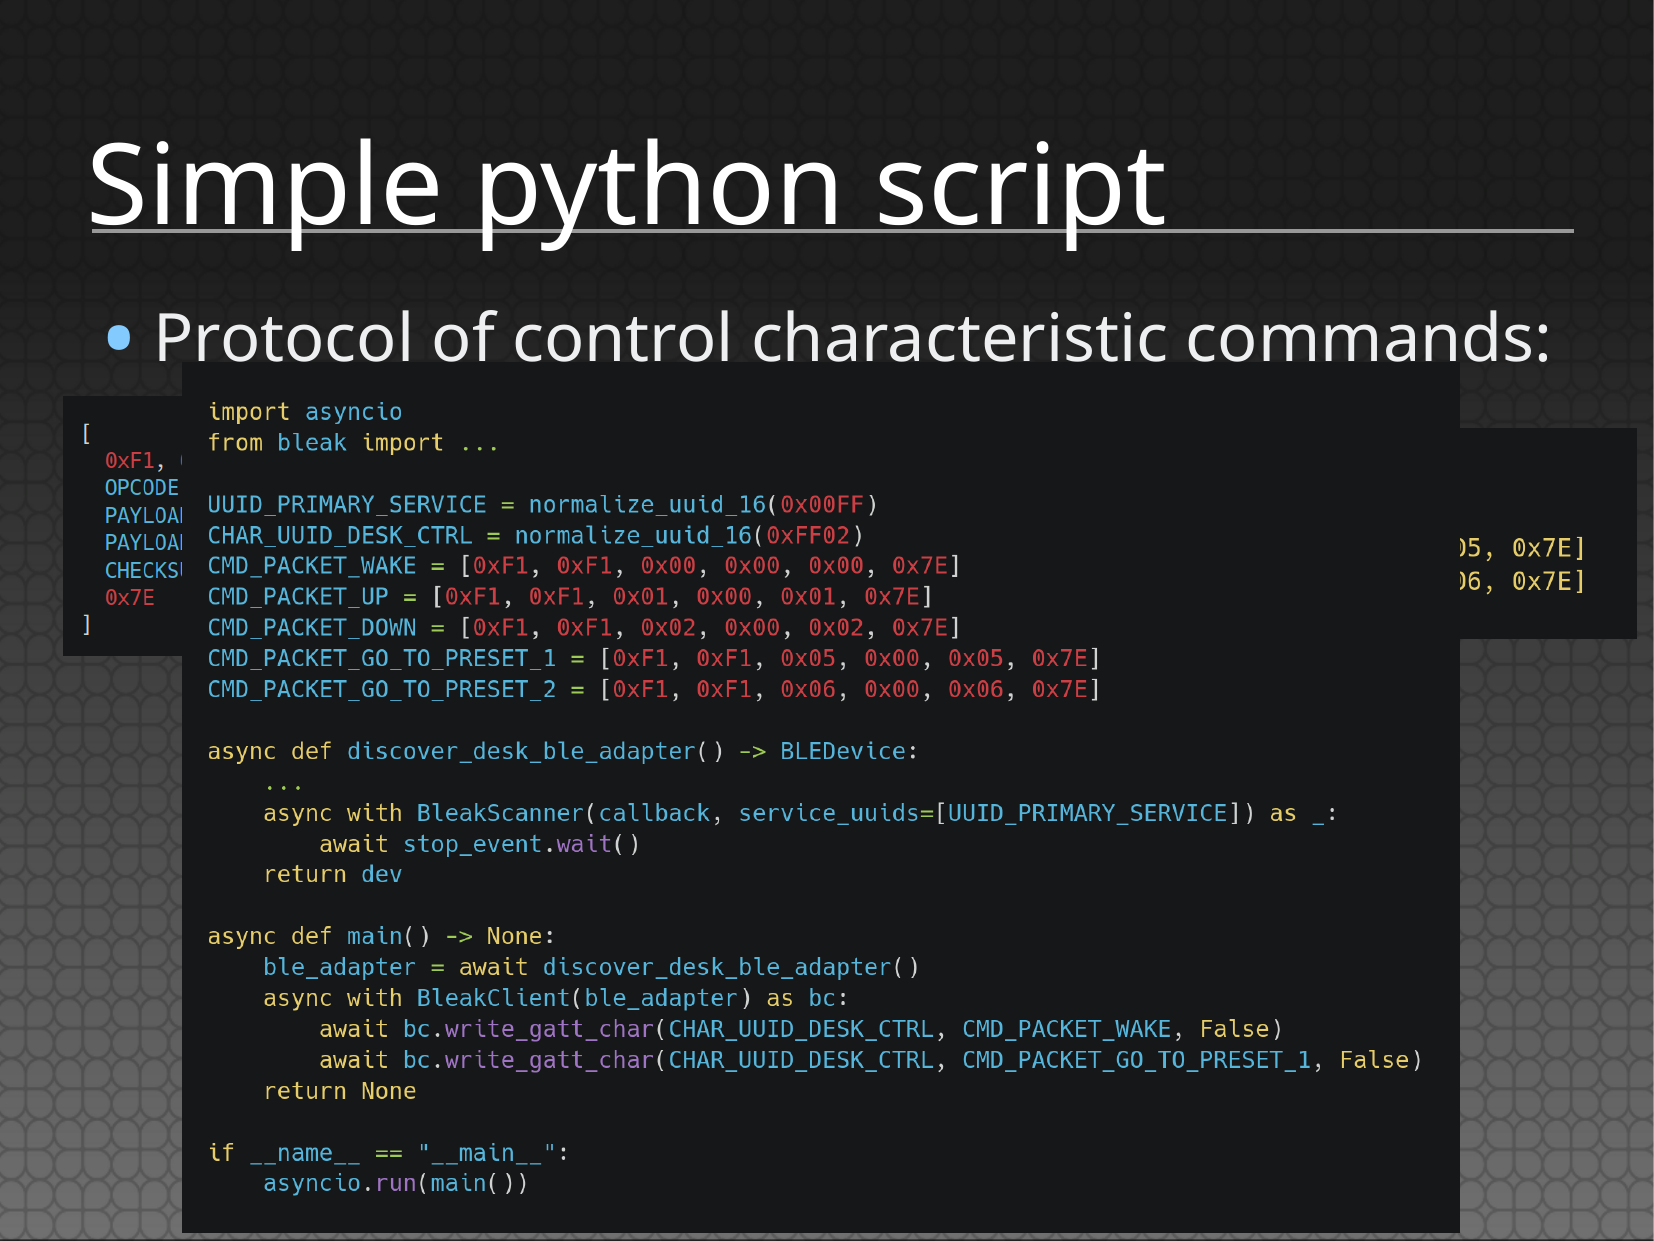

# Simple python script
Protocol of control characteristic commands: